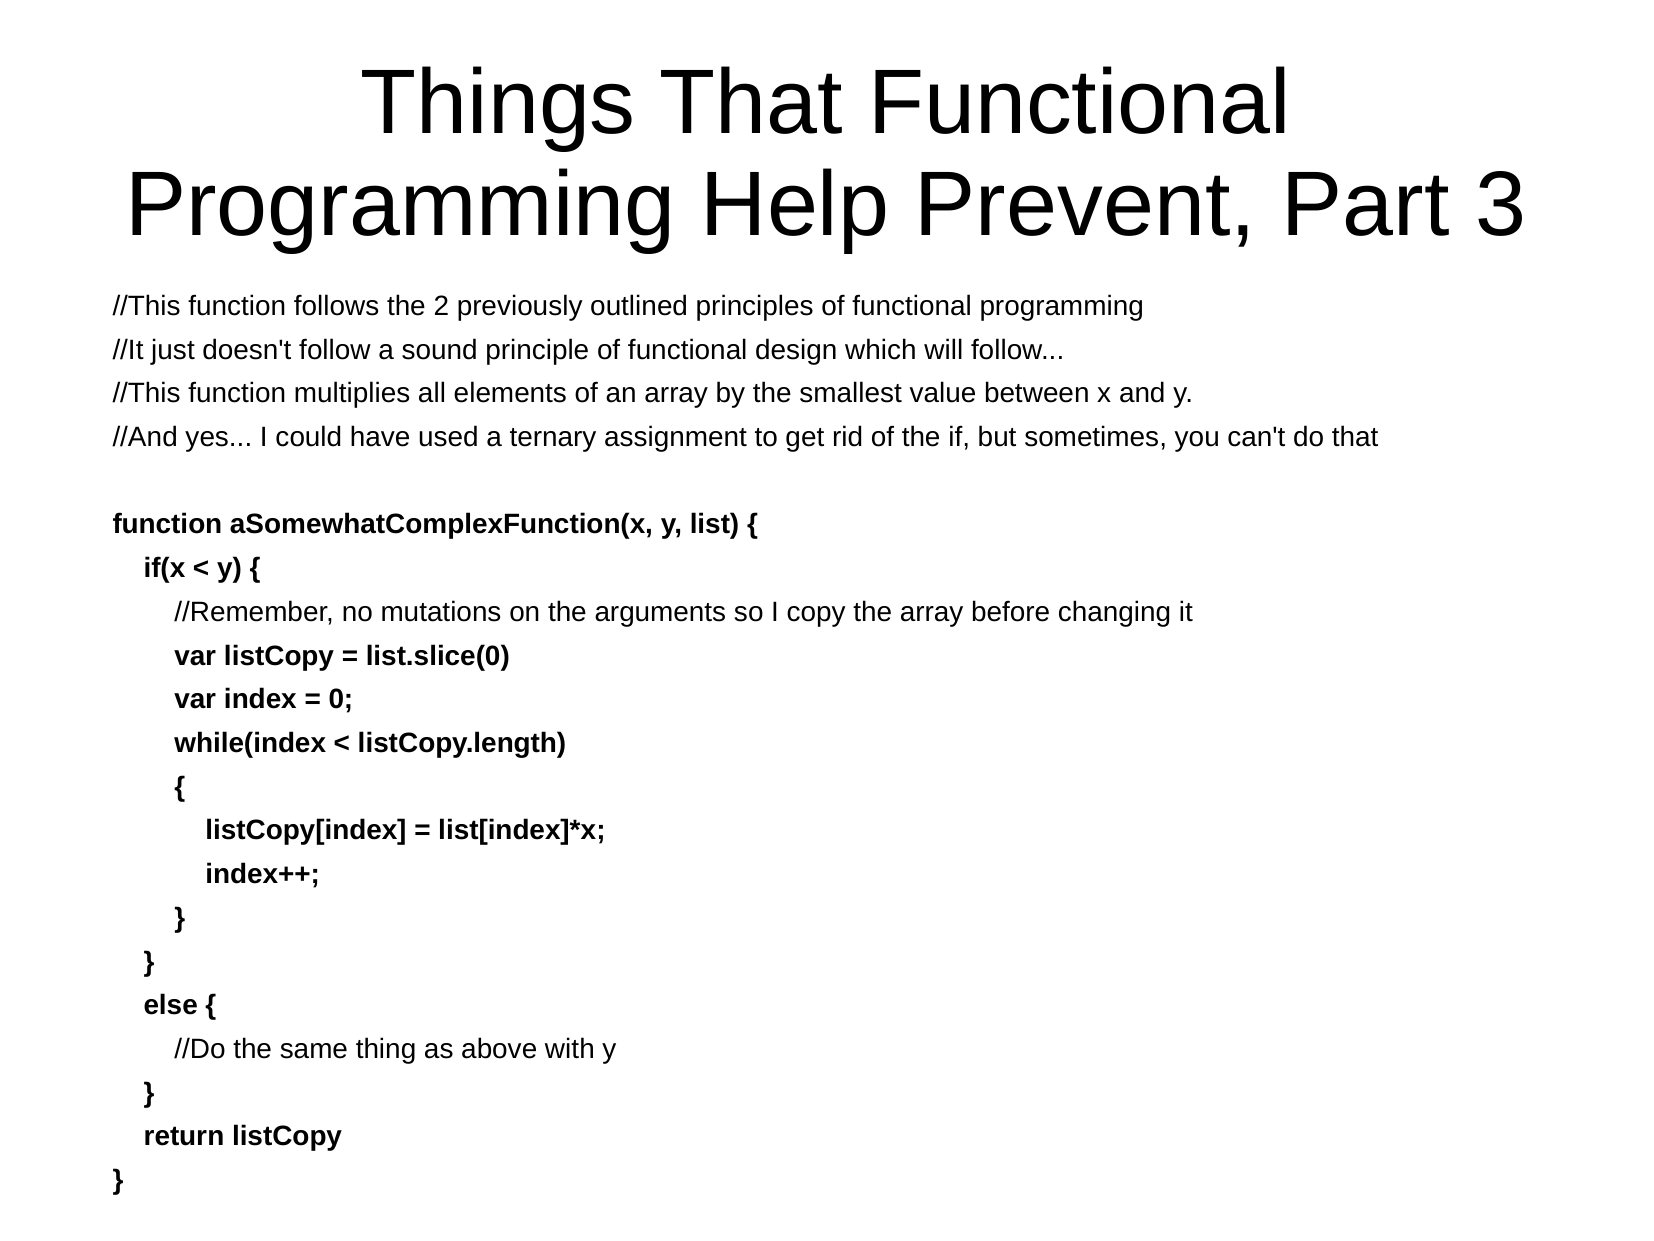

# Things That Functional Programming Help Prevent, Part 3
//This function follows the 2 previously outlined principles of functional programming
//It just doesn't follow a sound principle of functional design which will follow...
//This function multiplies all elements of an array by the smallest value between x and y.
//And yes... I could have used a ternary assignment to get rid of the if, but sometimes, you can't do that
function aSomewhatComplexFunction(x, y, list) {
 if(x < y) {
 //Remember, no mutations on the arguments so I copy the array before changing it
 var listCopy = list.slice(0)
 var index = 0;
 while(index < listCopy.length)
 {
 listCopy[index] = list[index]*x;
 index++;
 }
 }
 else {
 //Do the same thing as above with y
 }
 return listCopy
}